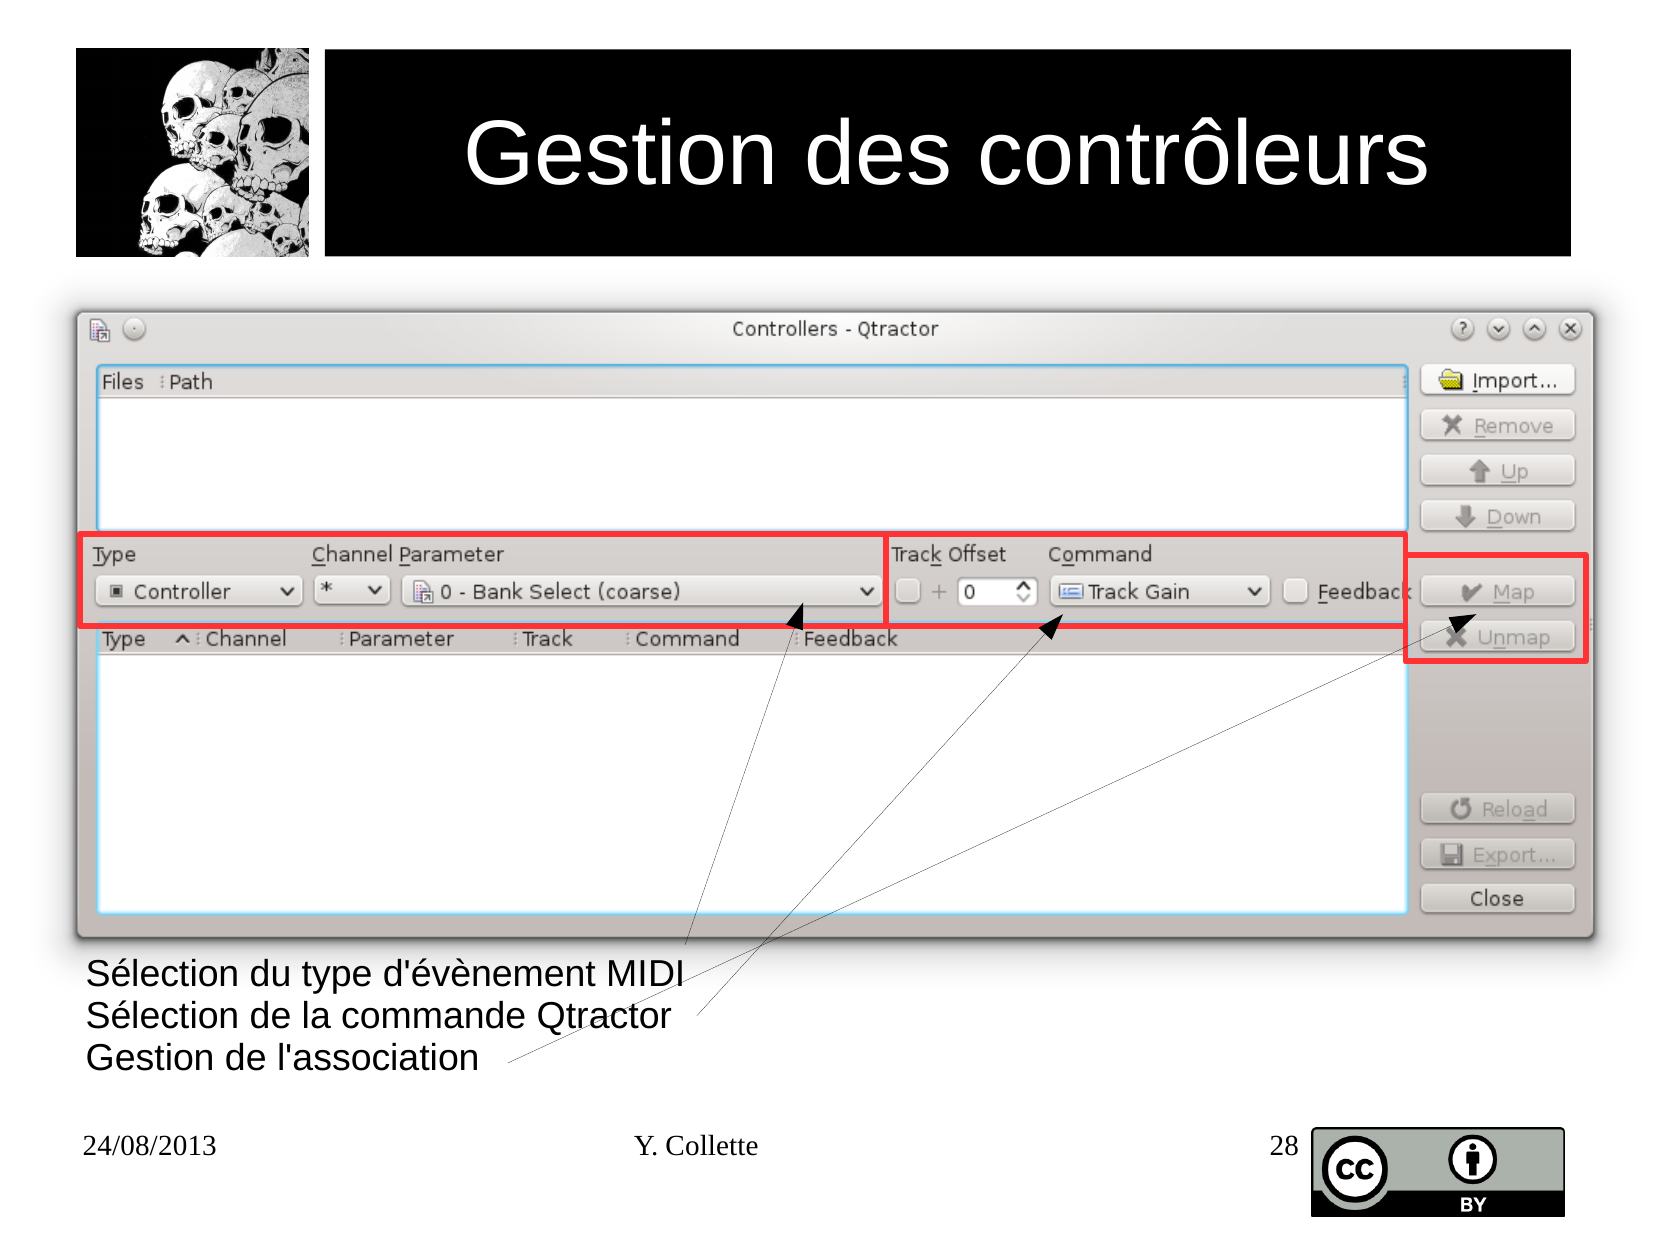

# Gestion des contrôleurs
Sélection du type d'évènement MIDI
Sélection de la commande Qtractor
Gestion de l'association
Y. Collette
28